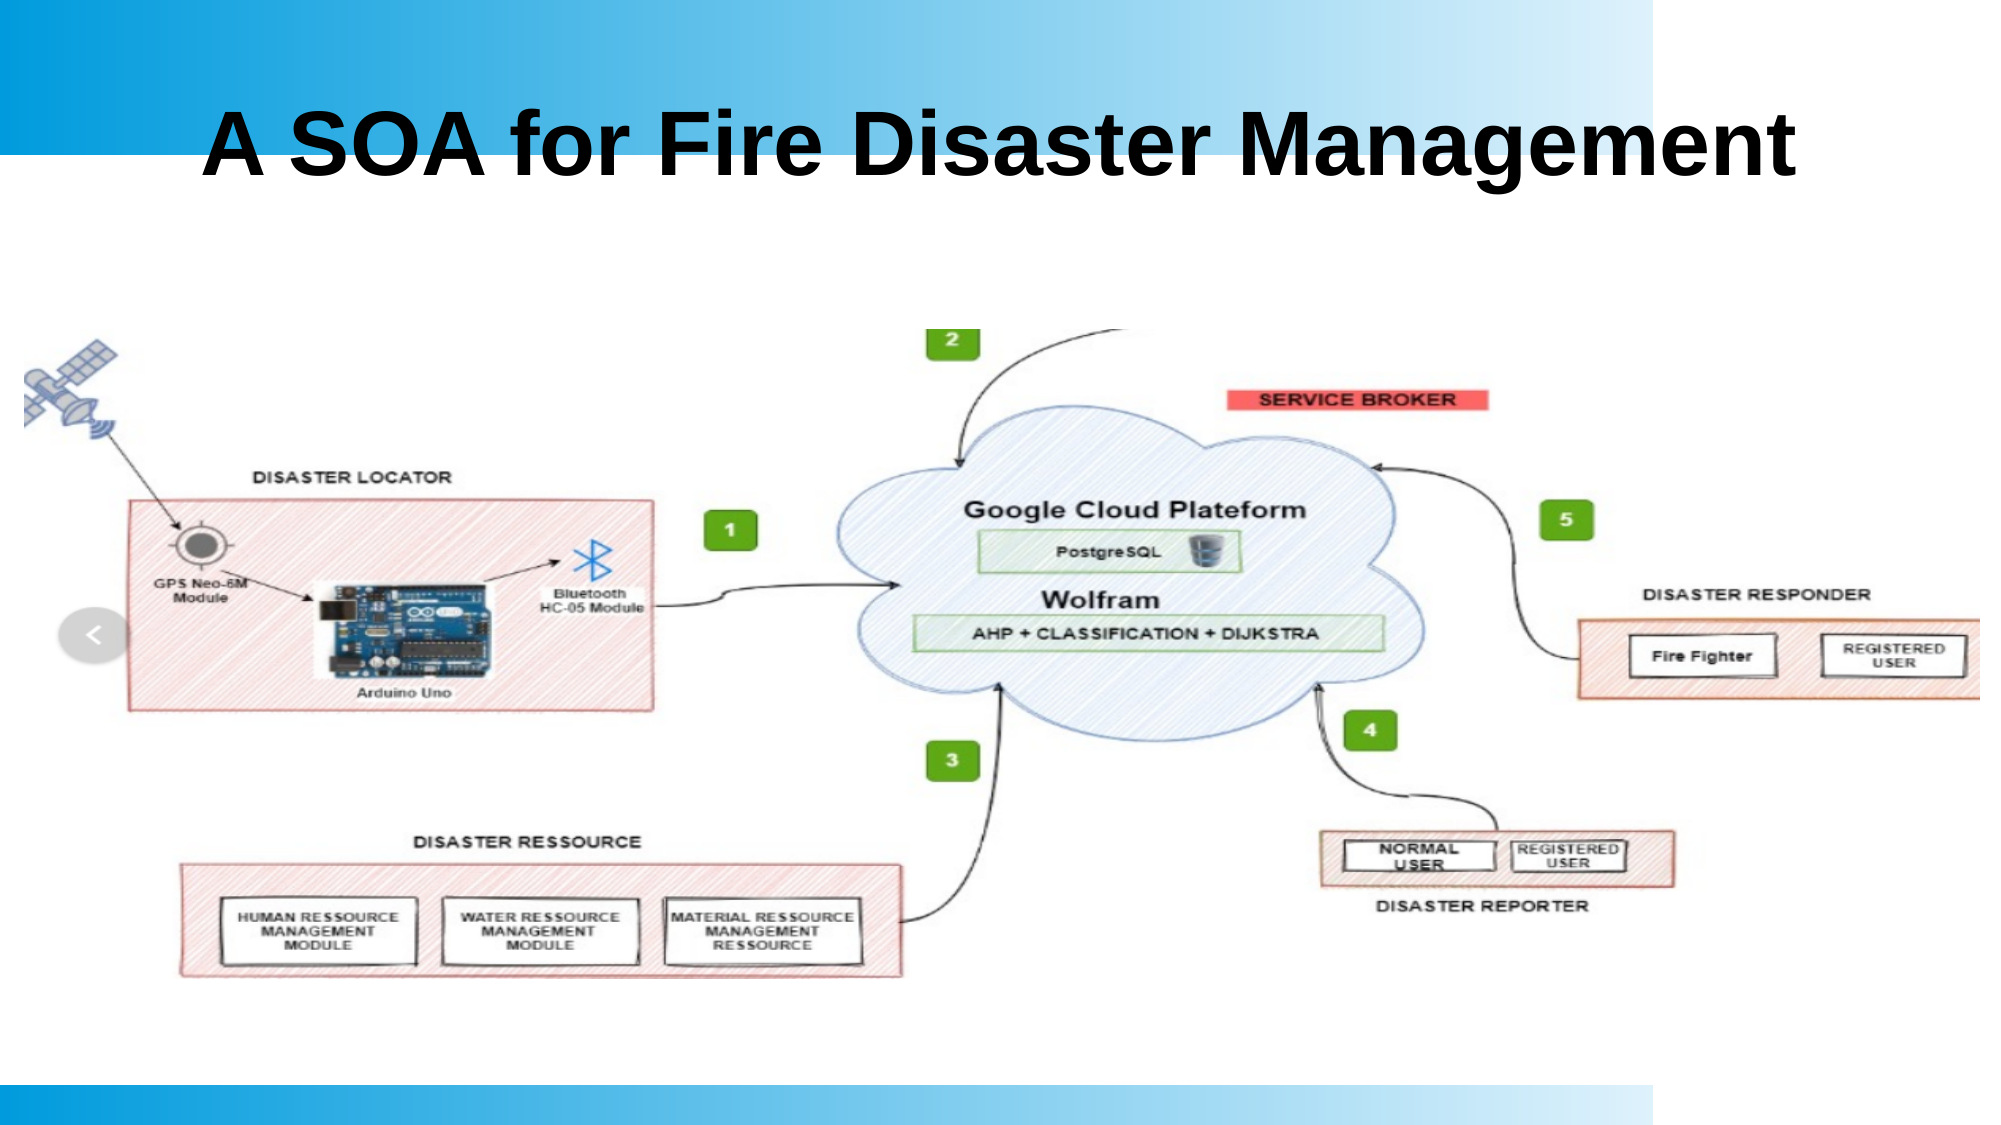

# A SOA for Fire Disaster Management